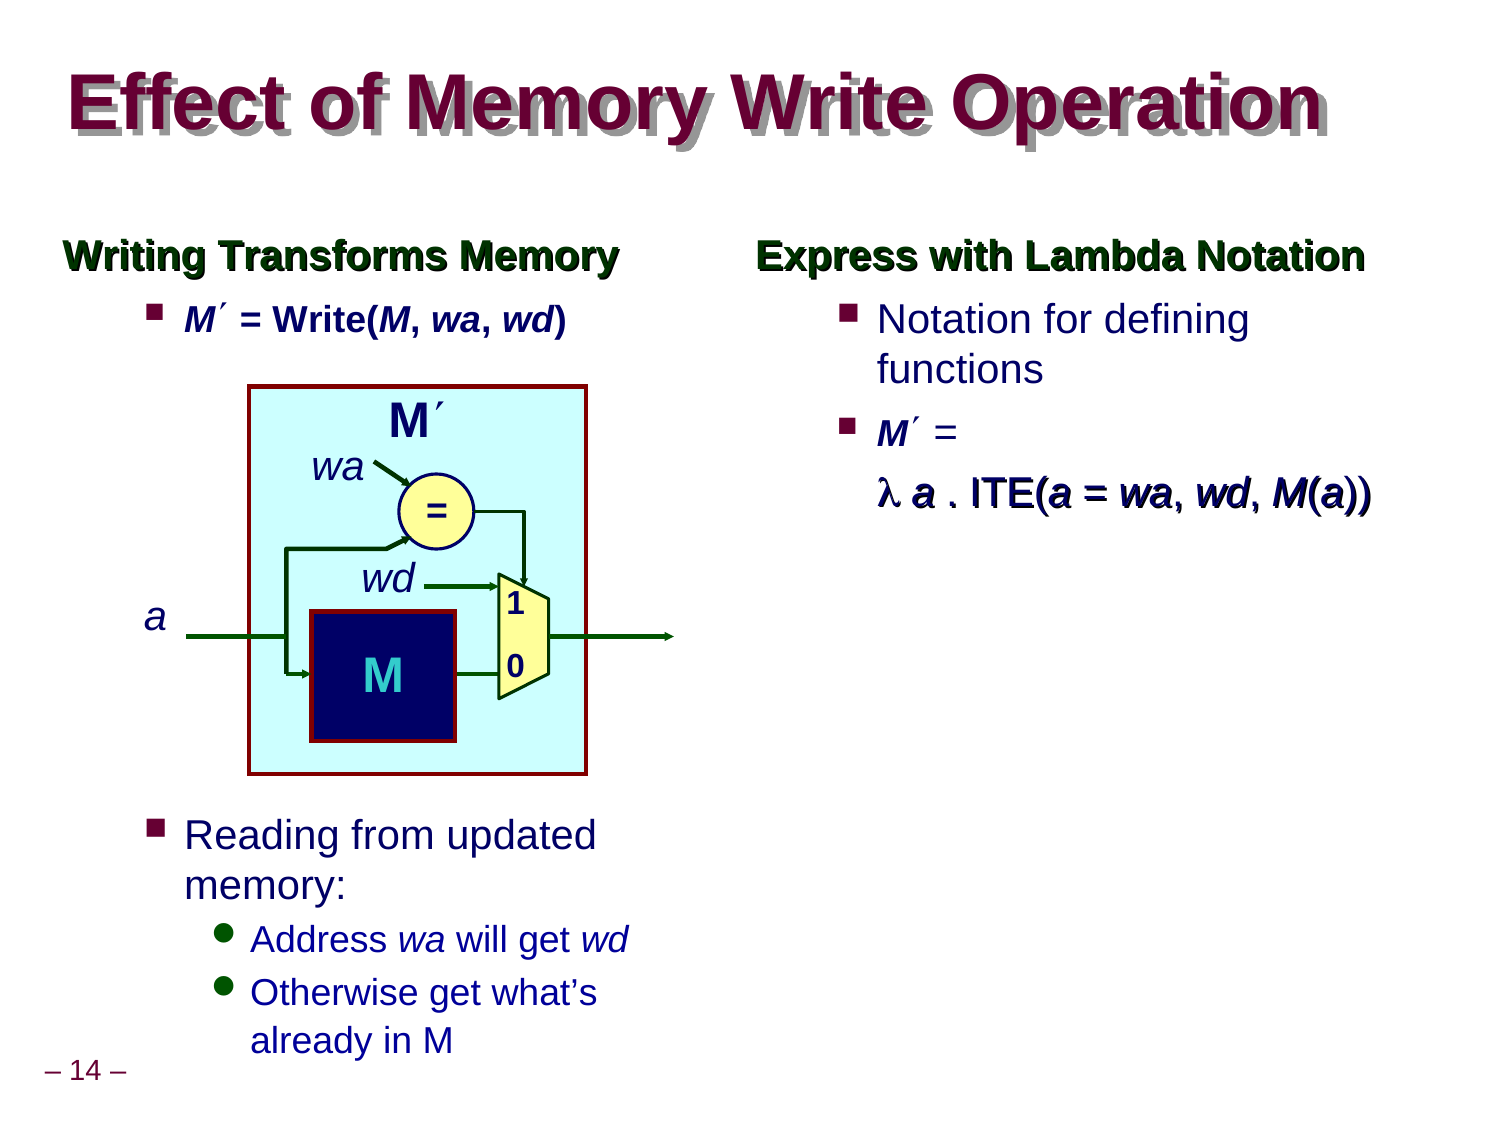

# Effect of Memory Write Operation
Writing Transforms Memory
M = Write(M, wa, wd)
Reading from updated memory:
Address wa will get wd
Otherwise get what’s already in M
Express with Lambda Notation
Notation for defining functions
M =
	 a . ITE(a = wa, wd, M(a))
M
wa
=
wd
1
0
a
M